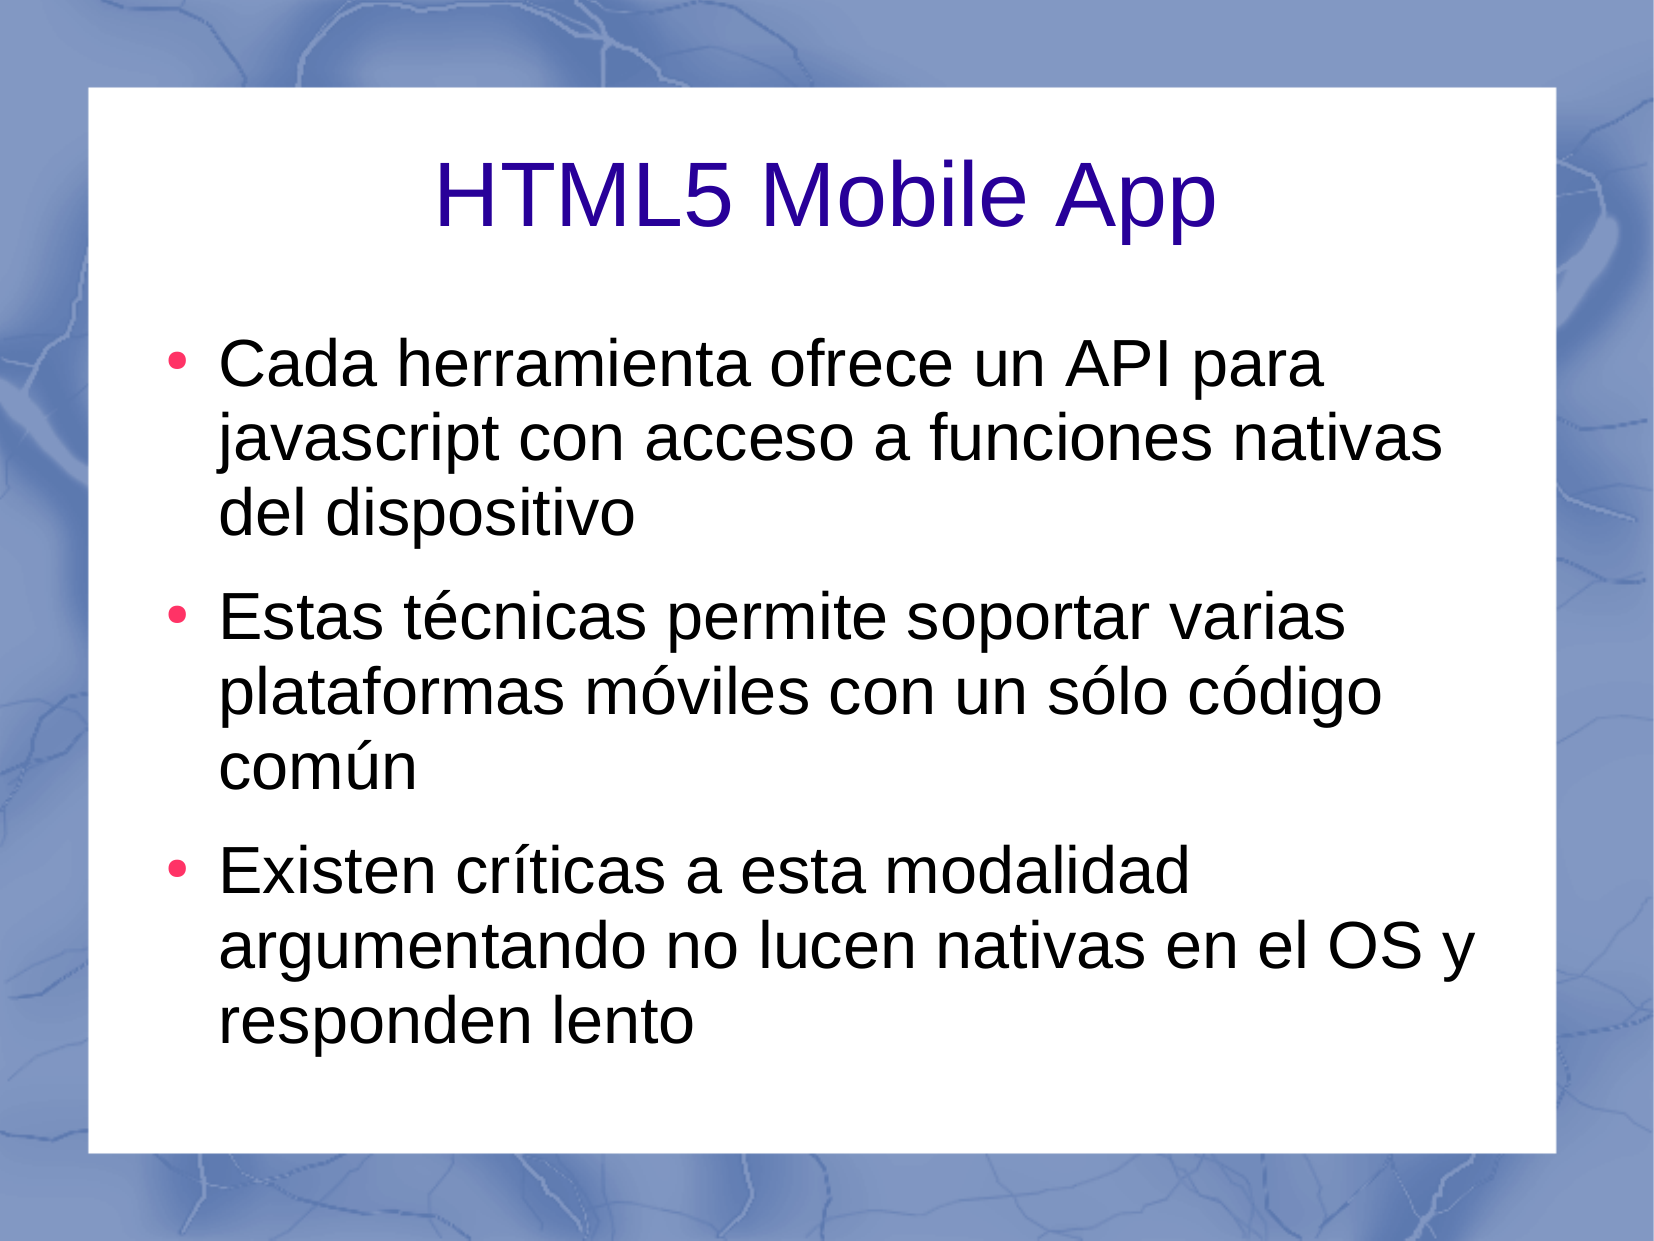

# HTML5 Mobile App
Cada herramienta ofrece un API para javascript con acceso a funciones nativas del dispositivo
Estas técnicas permite soportar varias plataformas móviles con un sólo código común
Existen críticas a esta modalidad argumentando no lucen nativas en el OS y responden lento